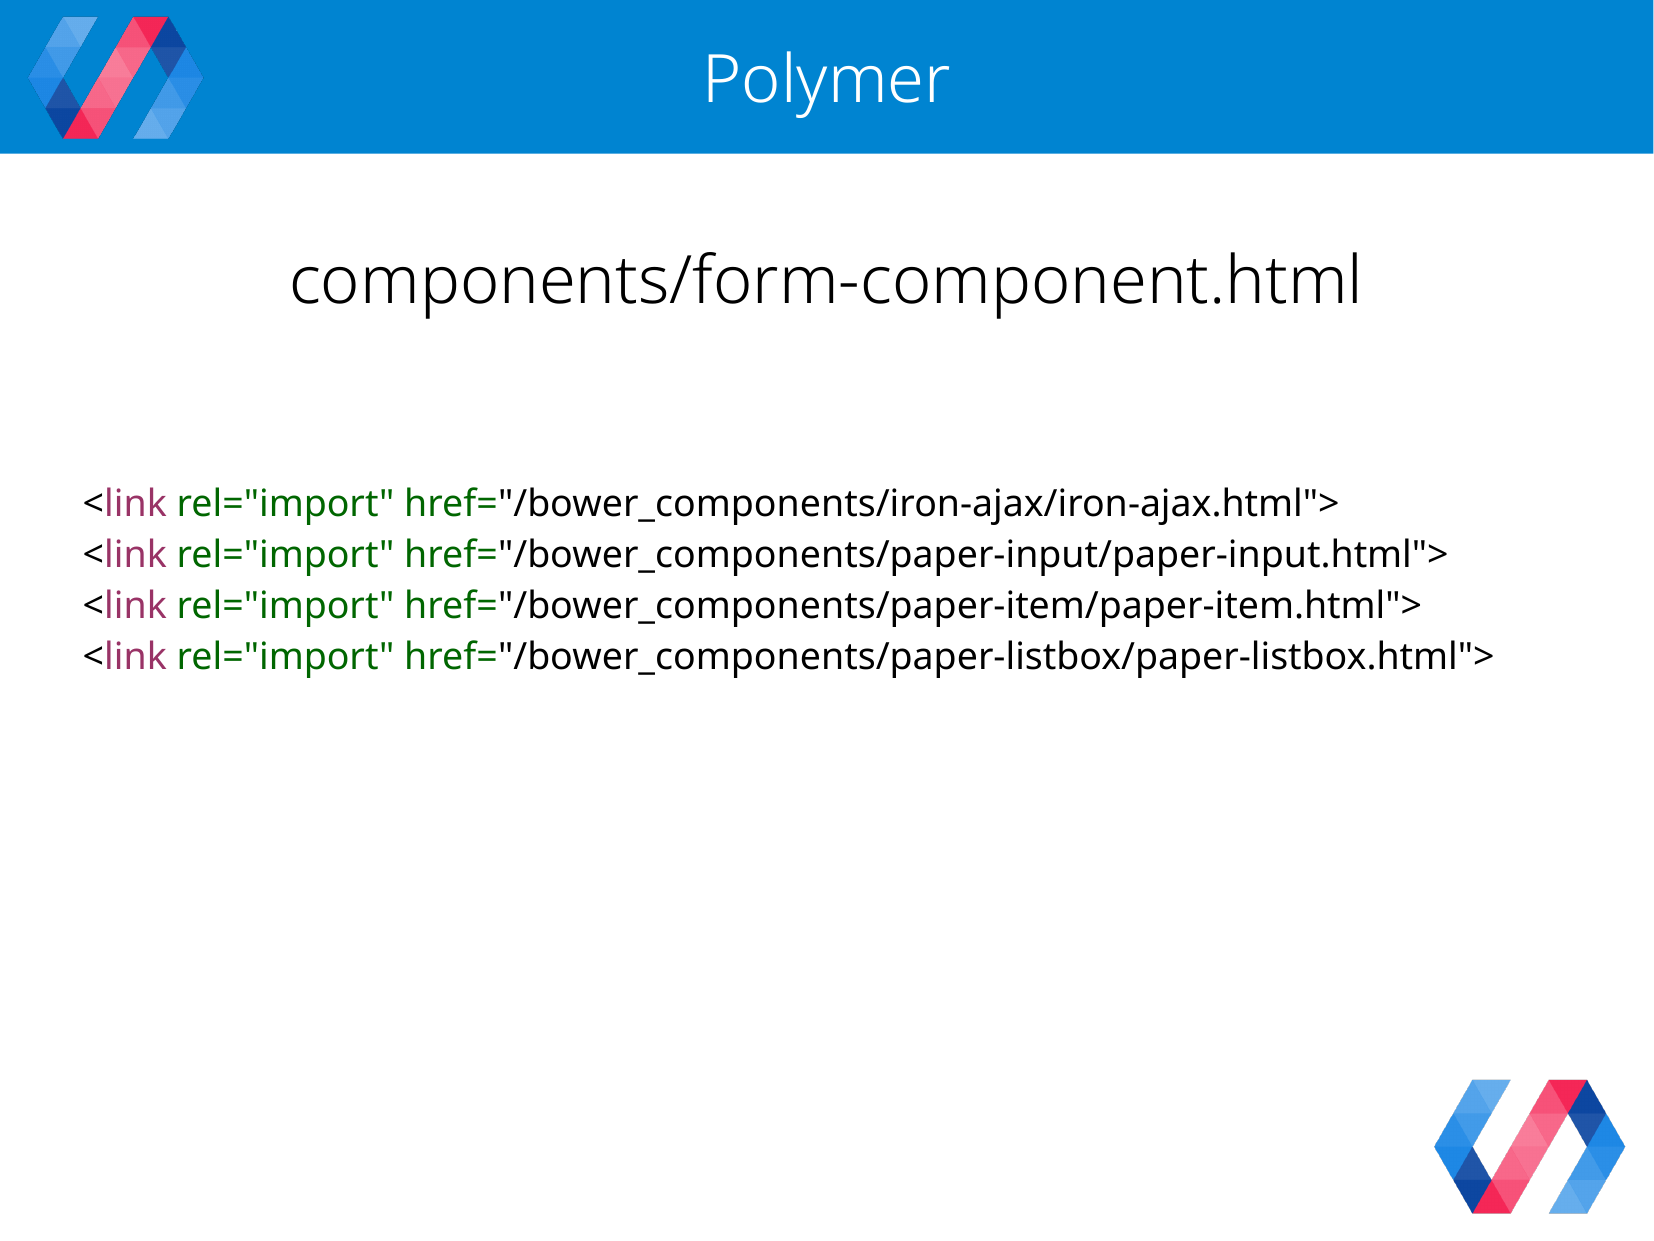

# Polymer
components/form-component.html
<link rel="import" href="/bower_components/iron-ajax/iron-ajax.html">
<link rel="import" href="/bower_components/paper-input/paper-input.html">
<link rel="import" href="/bower_components/paper-item/paper-item.html">
<link rel="import" href="/bower_components/paper-listbox/paper-listbox.html">